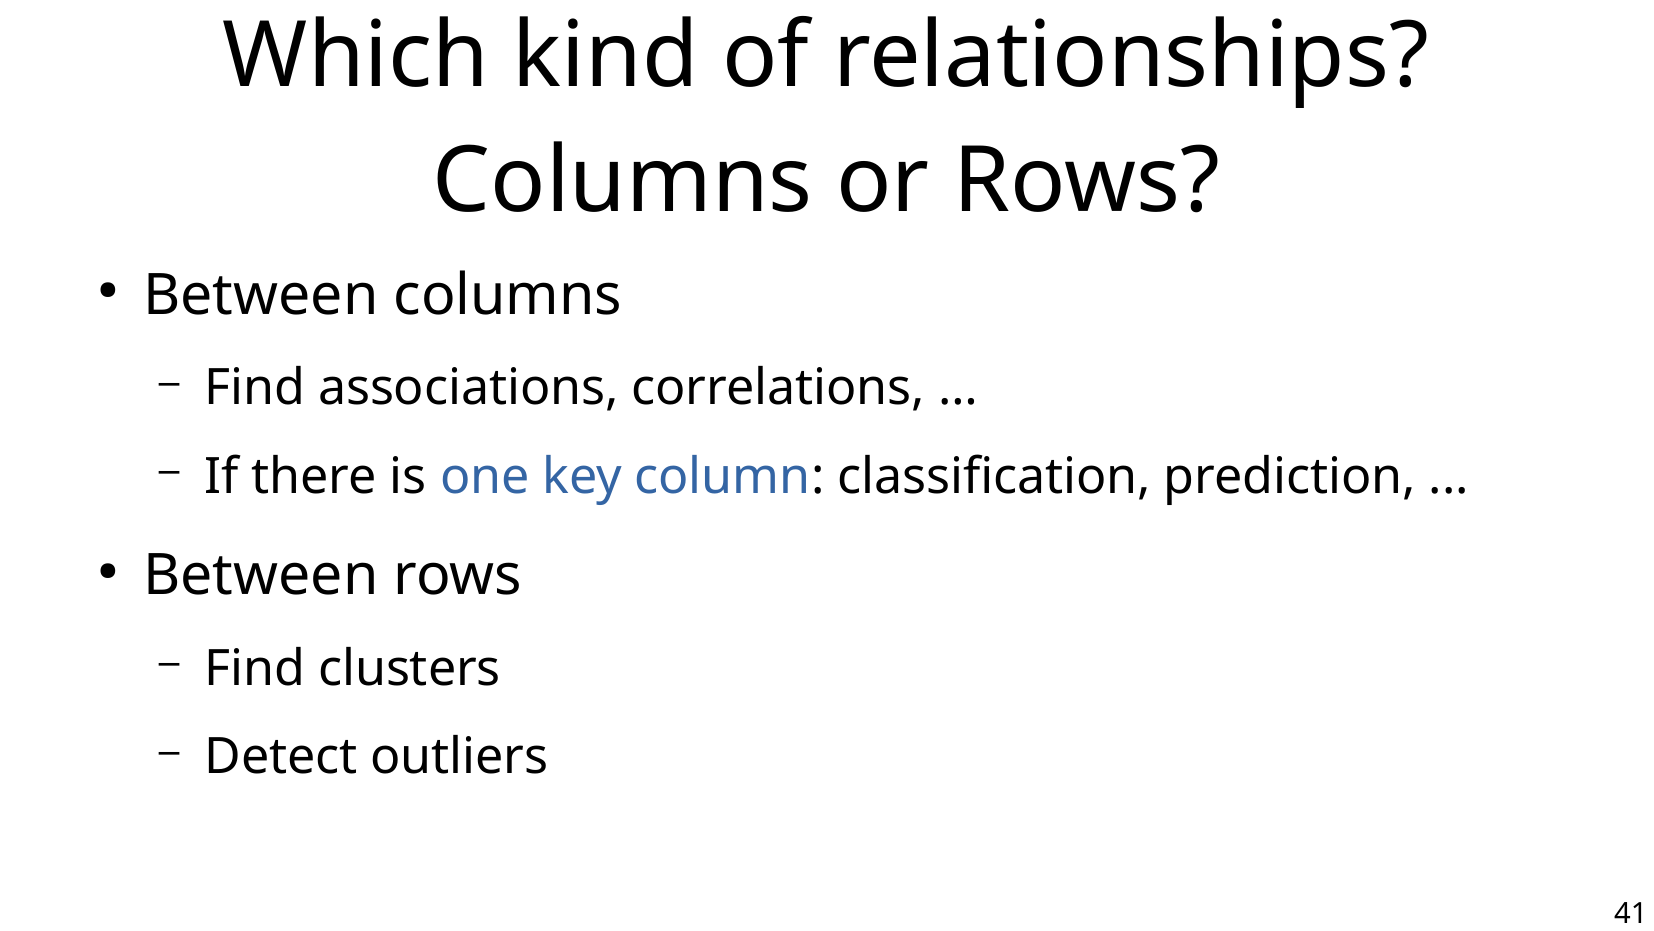

# Which kind of relationships? Columns or Rows?
Between columns
Find associations, correlations, …
If there is one key column: classification, prediction, ...
Between rows
Find clusters
Detect outliers
41